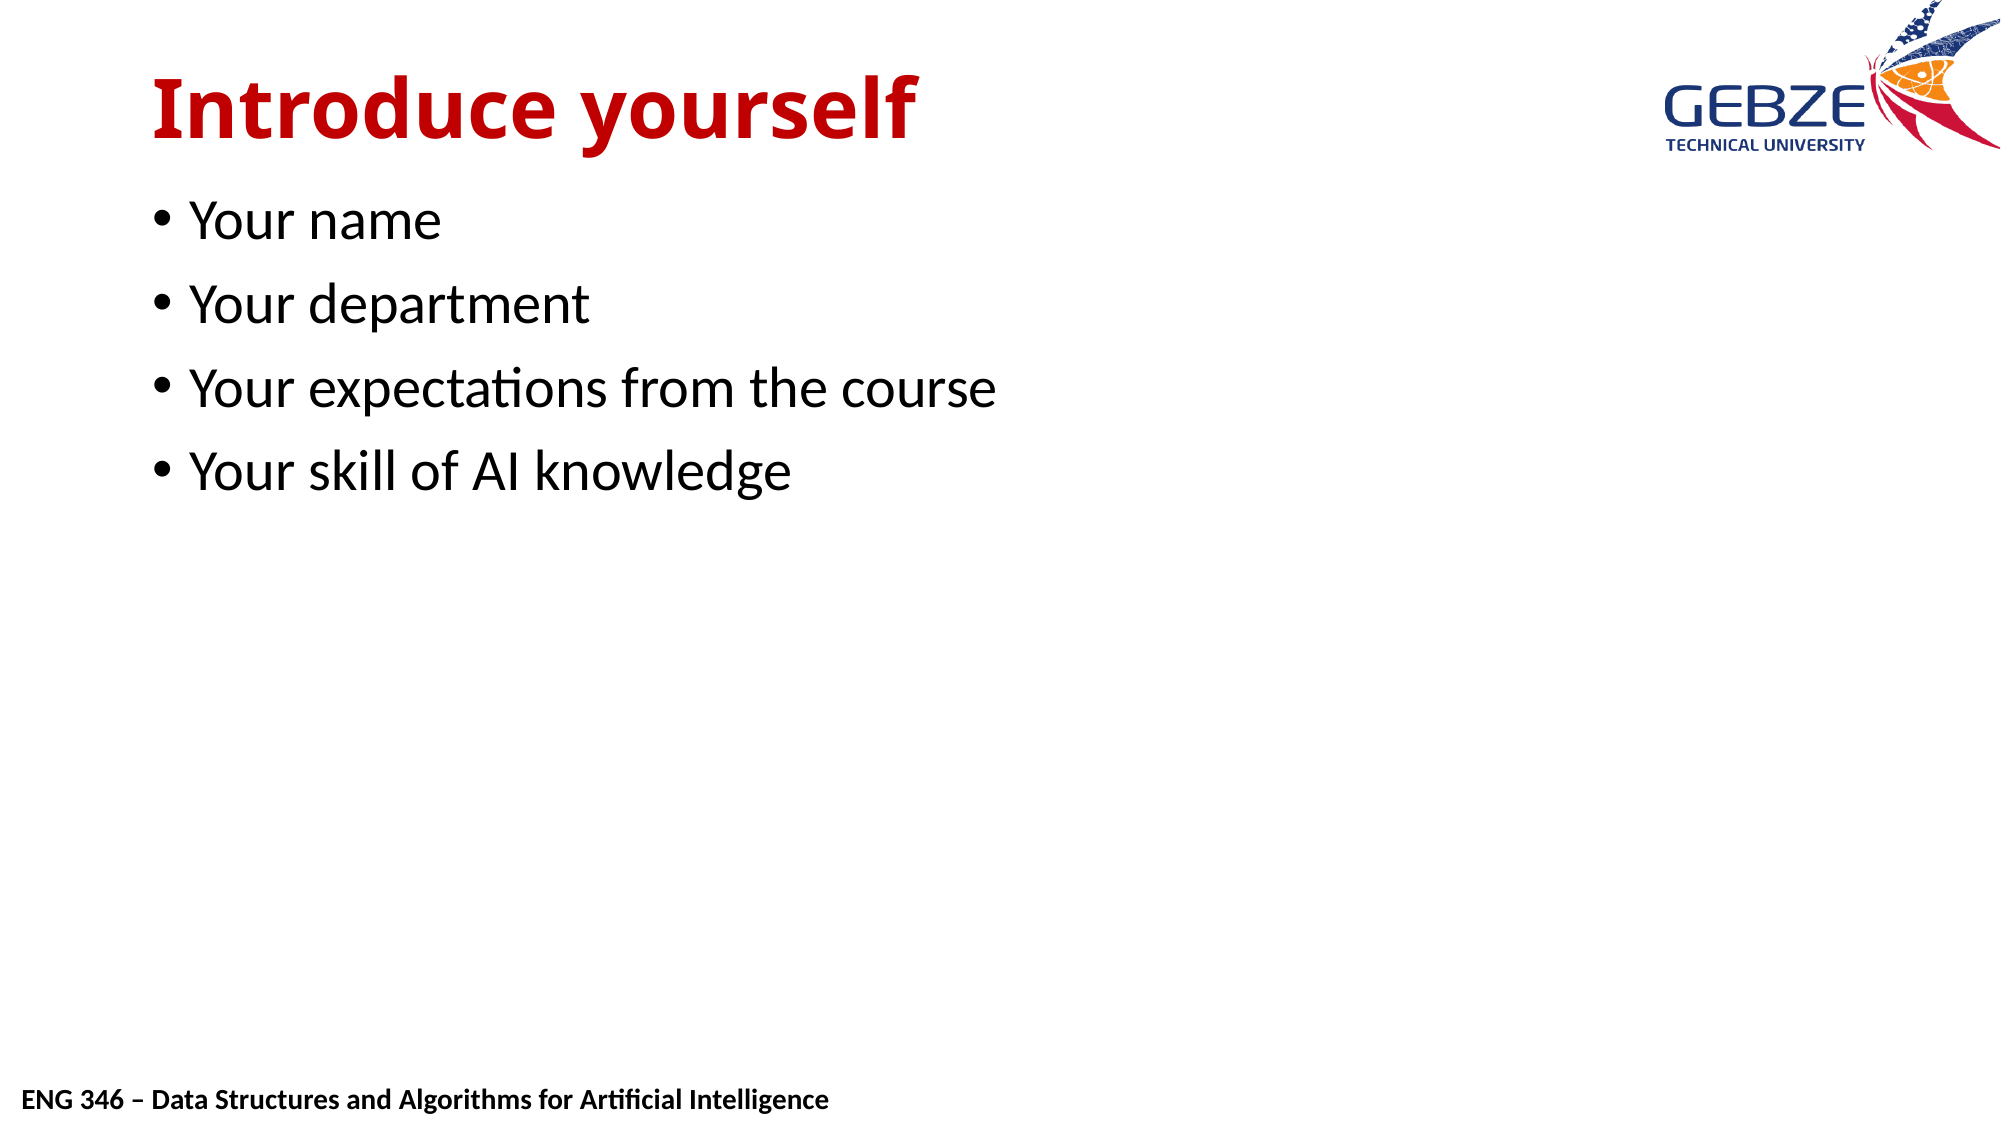

# Introduce yourself
Your name
Your department
Your expectations from the course
Your skill of AI knowledge